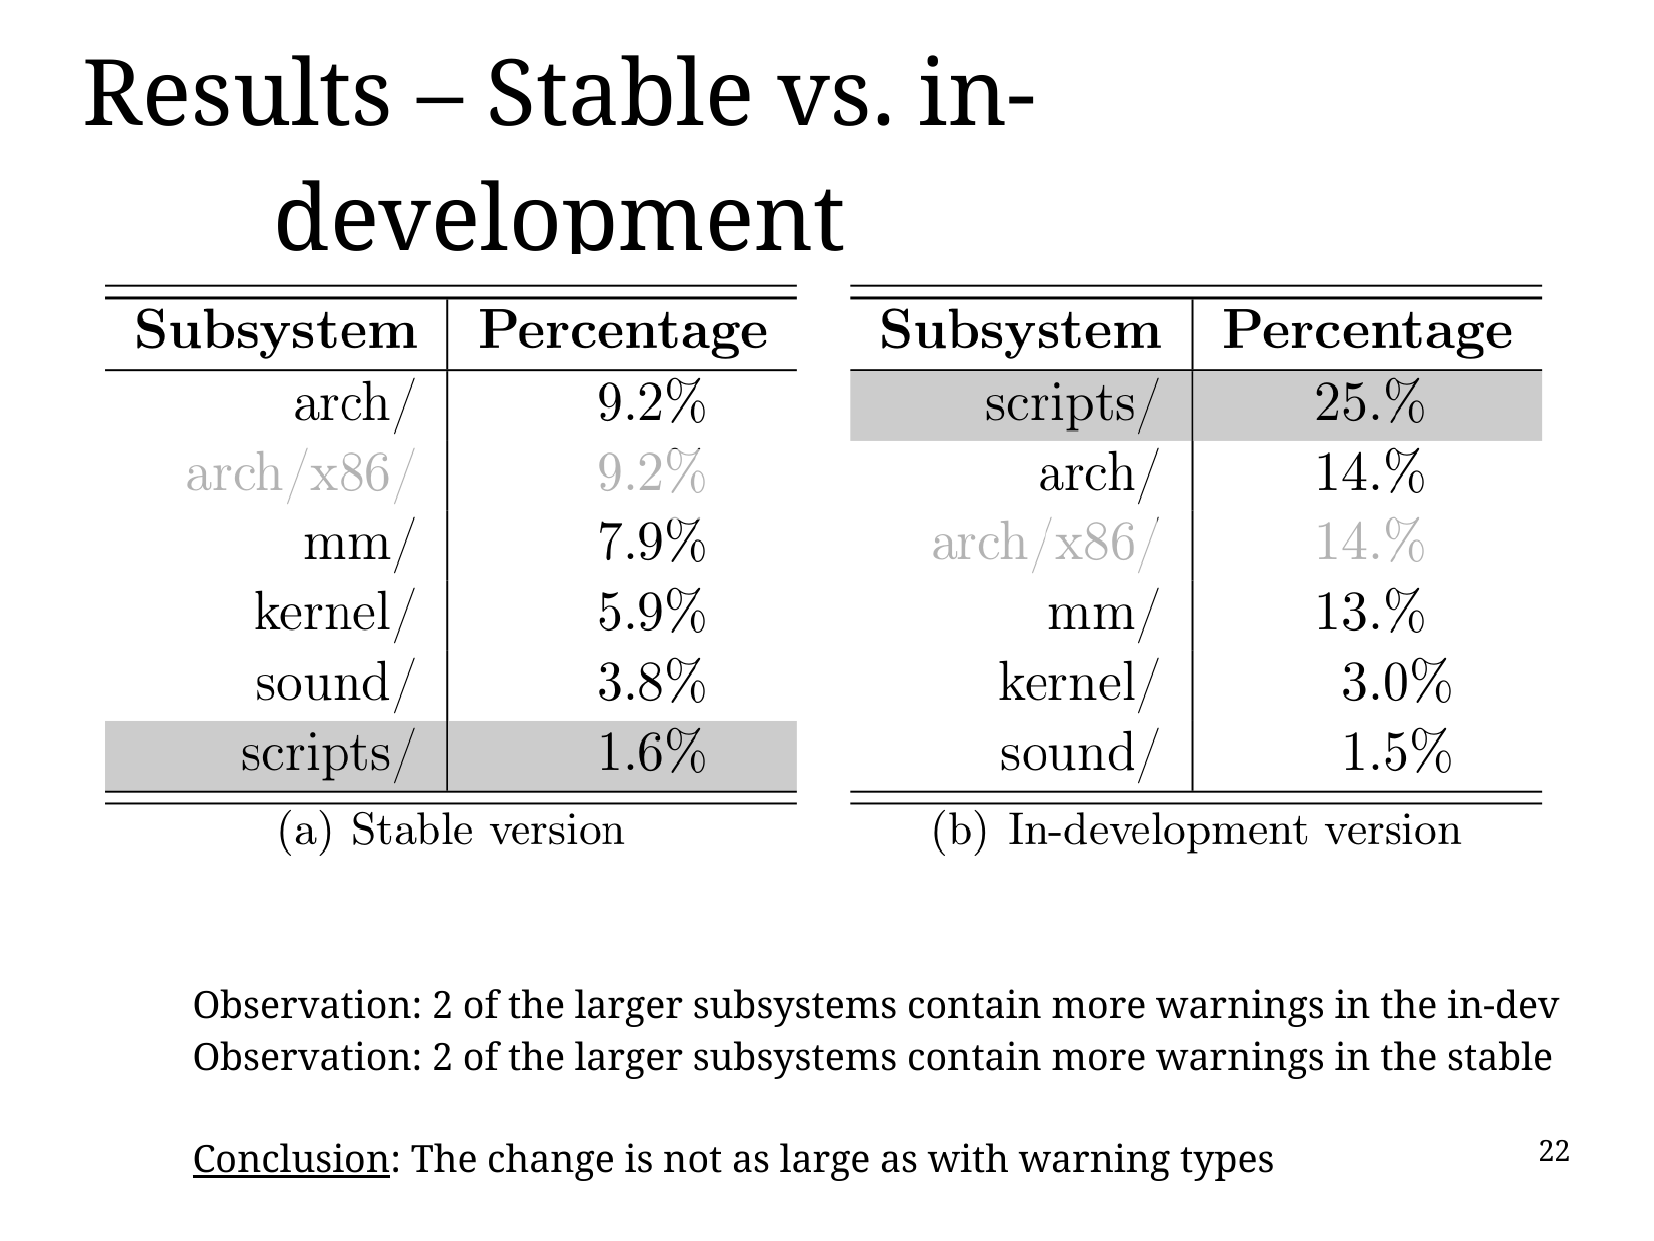

# Results – Stable vs. in-development
Observation: 2 of the larger subsystems contain more warnings in the in-dev
Observation: 2 of the larger subsystems contain more warnings in the stable
Conclusion: The change is not as large as with warning types
22